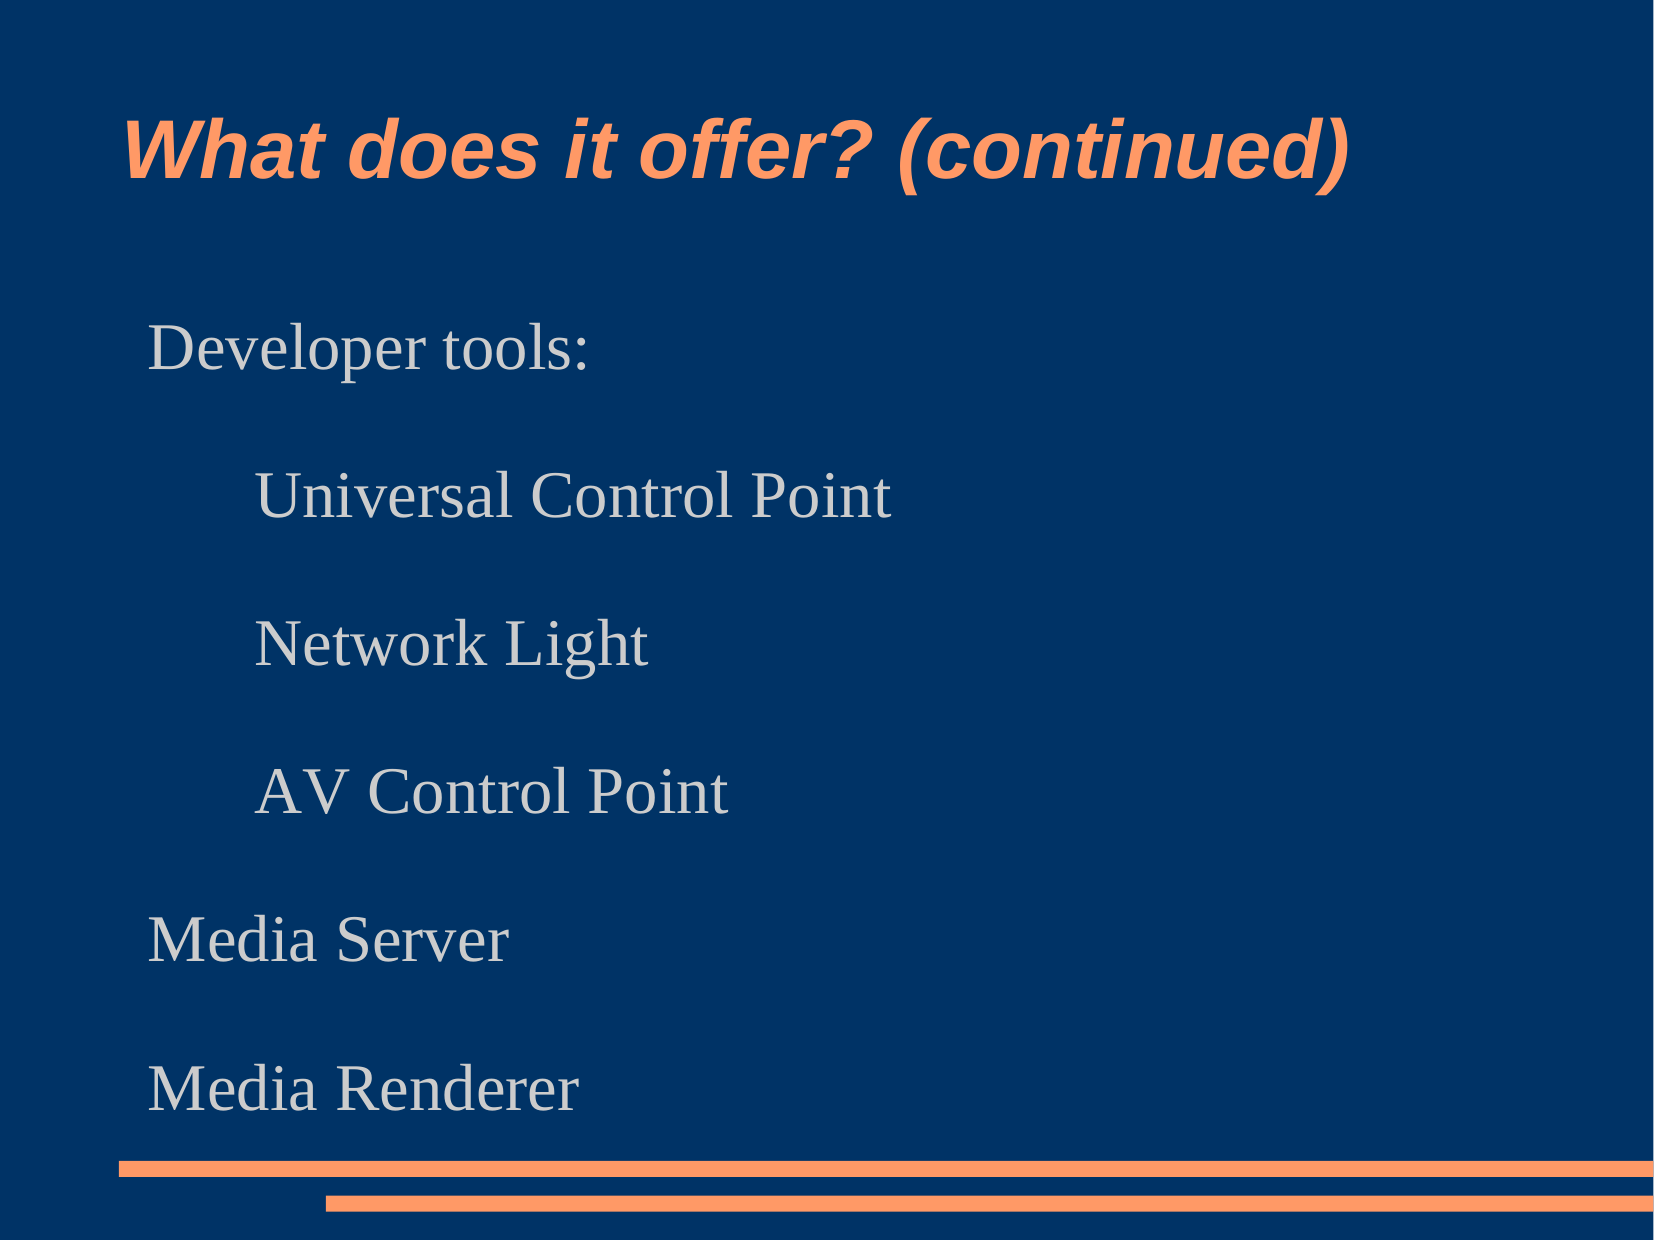

# What does it offer? (continued)
Developer tools:
Universal Control Point
Network Light
AV Control Point
Media Server
Media Renderer